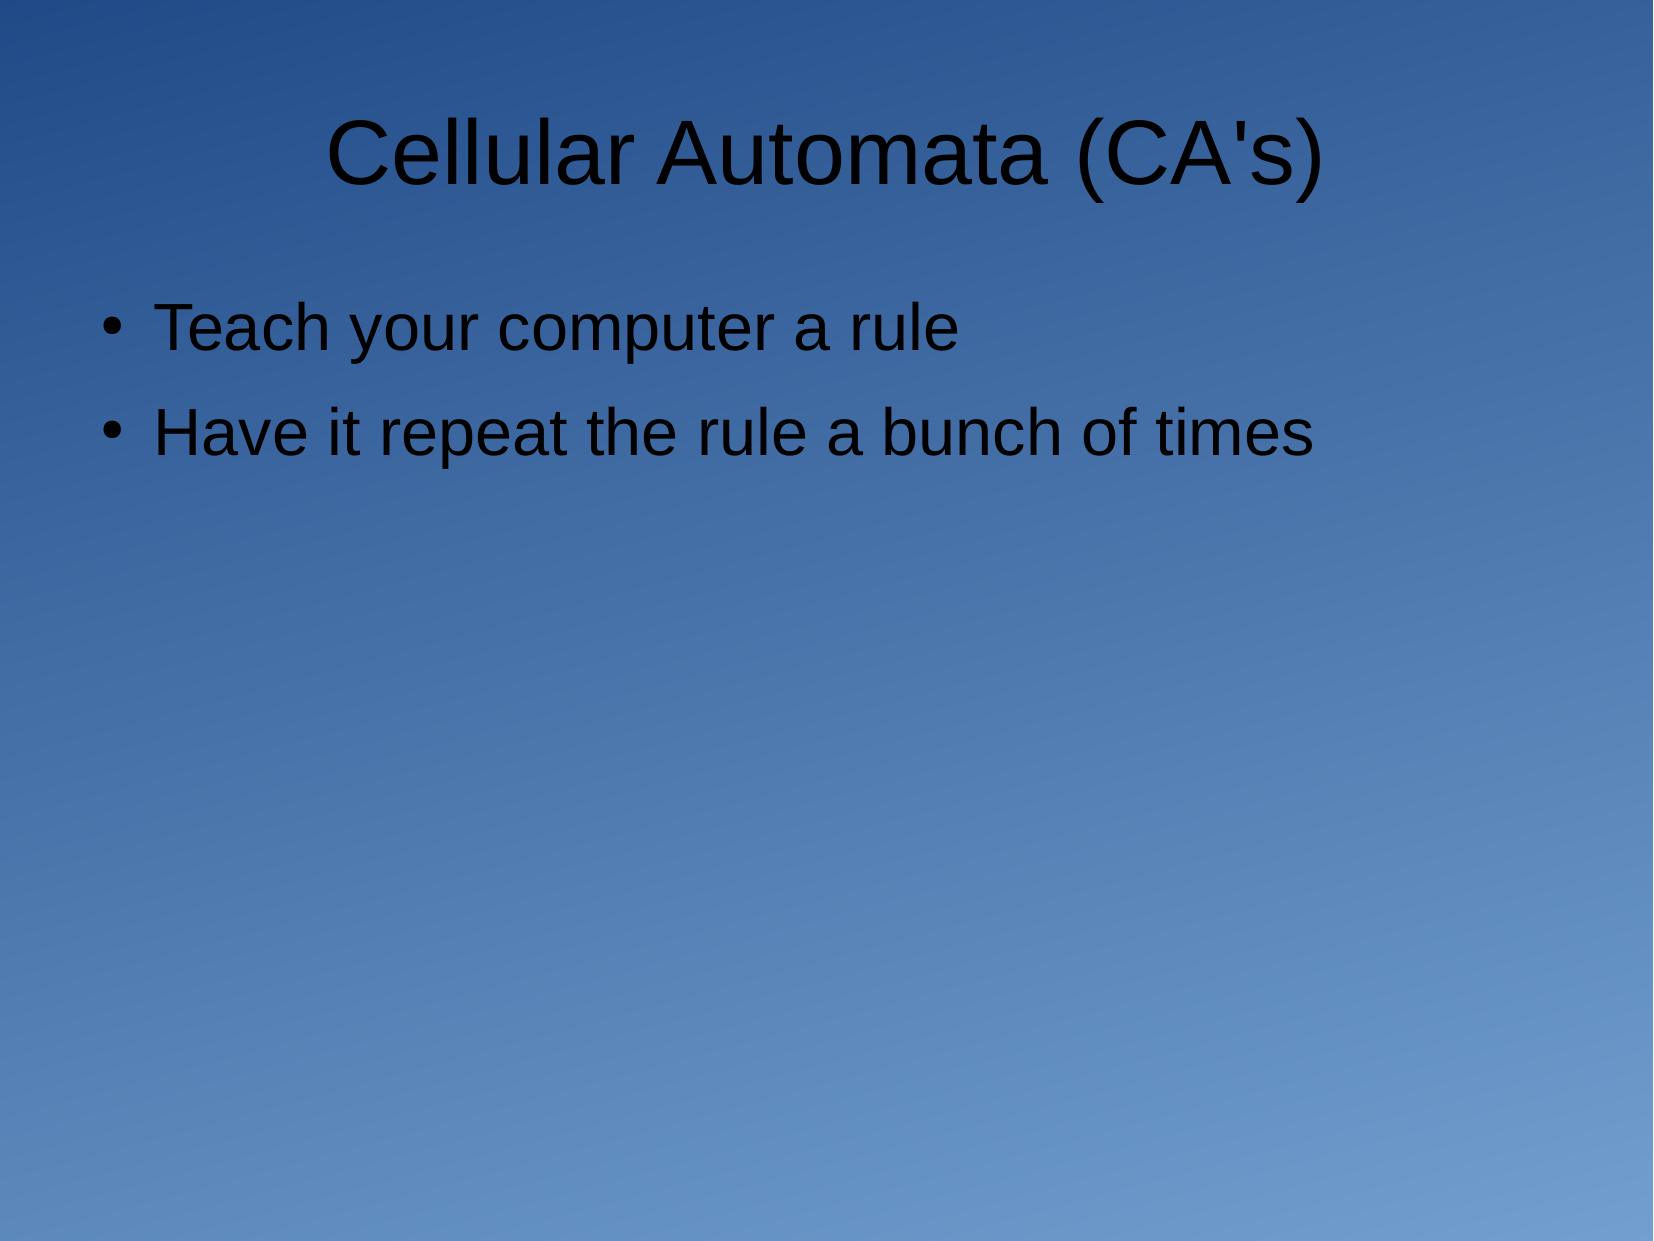

# Cellular Automata (CA's)
Teach your computer a rule
Have it repeat the rule a bunch of times